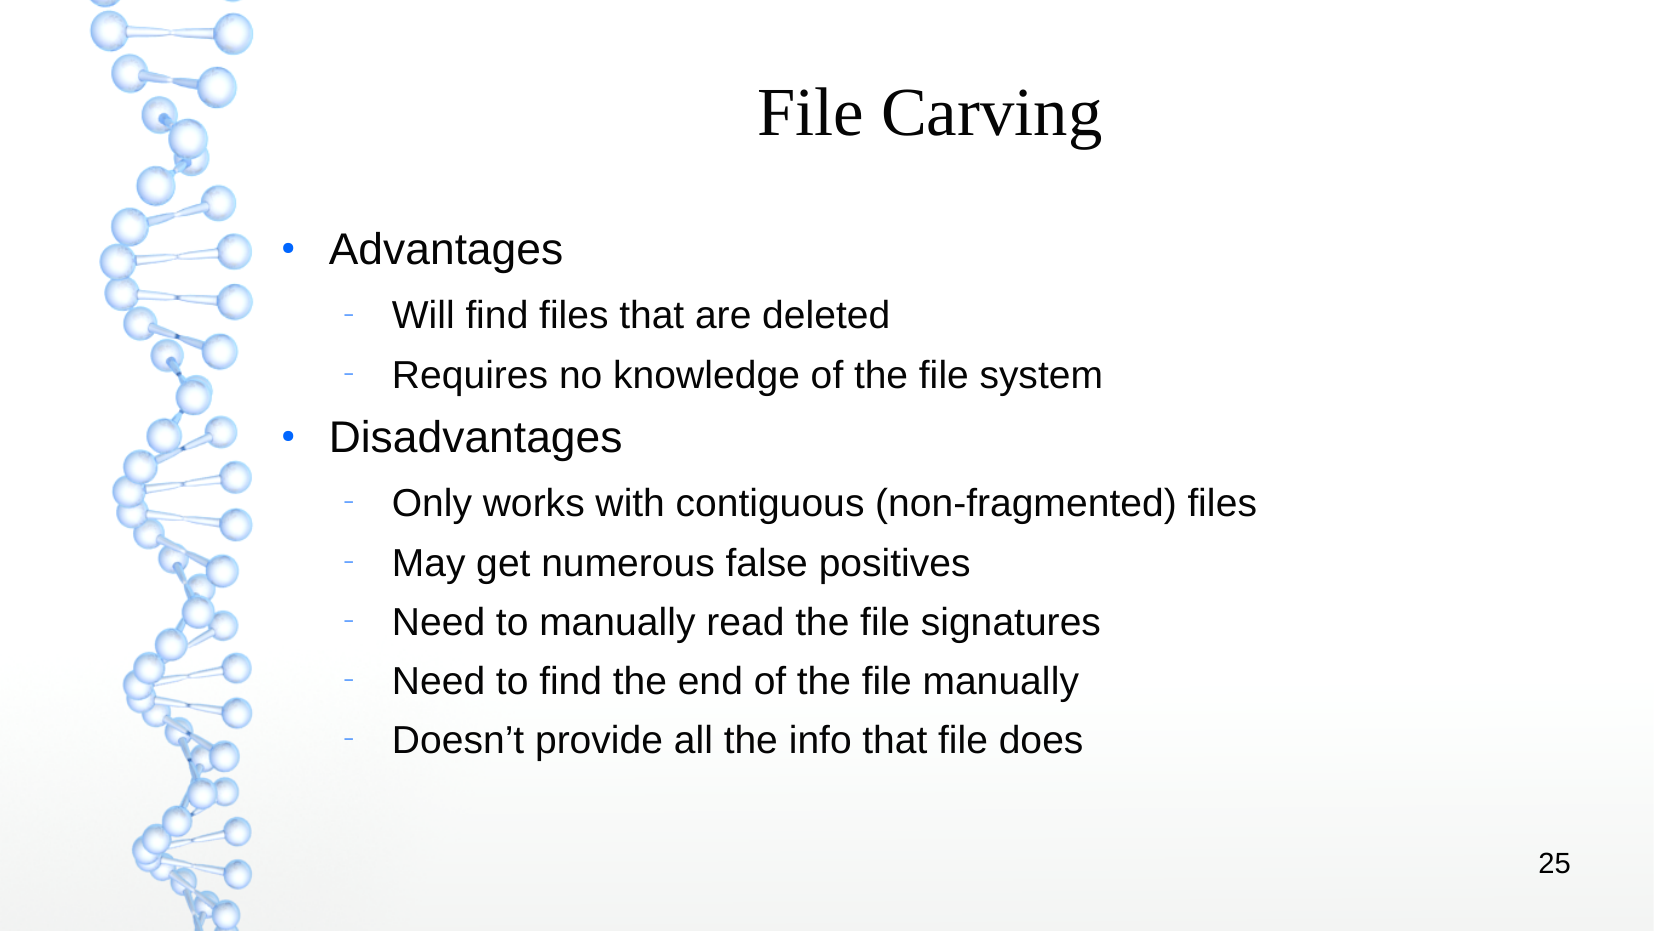

# File Carving
Advantages
Will find files that are deleted
Requires no knowledge of the file system
Disadvantages
Only works with contiguous (non-fragmented) files
May get numerous false positives
Need to manually read the file signatures
Need to find the end of the file manually
Doesn’t provide all the info that file does
25